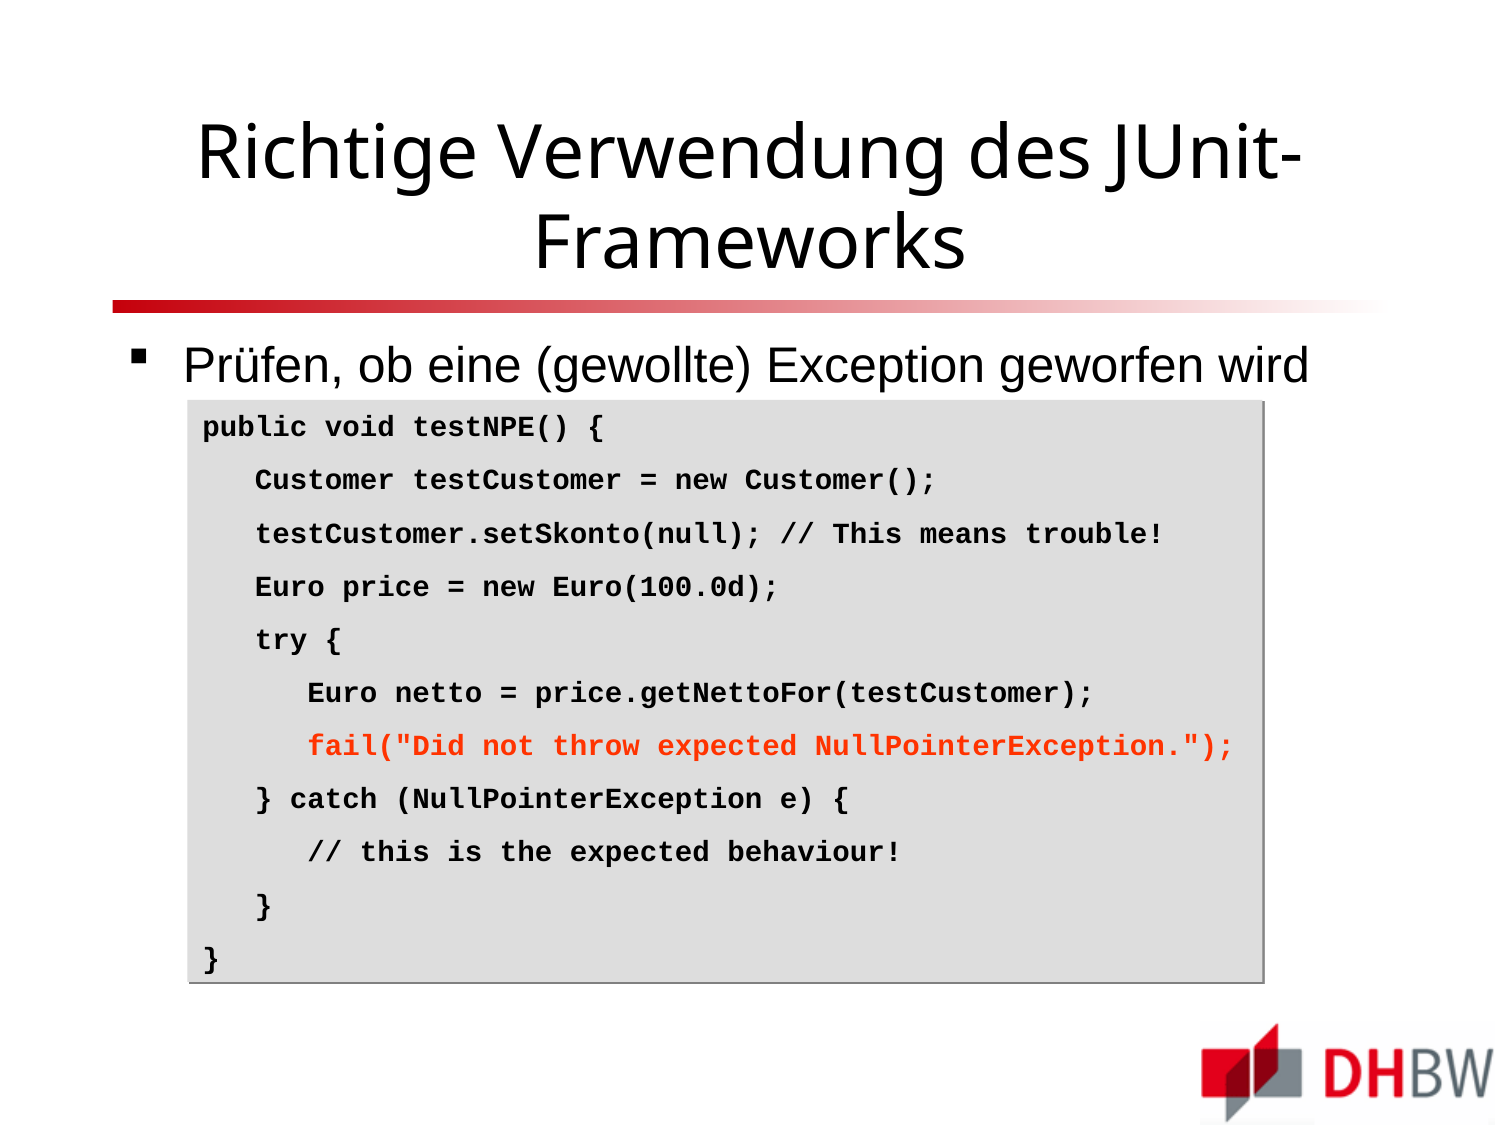

# Richtige Verwendung des JUnit-Frameworks
Prüfen, ob eine (gewollte) Exception geworfen wird
public void testNPE() {
 Customer testCustomer = new Customer();
 testCustomer.setSkonto(null); // This means trouble!
 Euro price = new Euro(100.0d);
 try {
 Euro netto = price.getNettoFor(testCustomer);
 fail("Did not throw expected NullPointerException.");
 } catch (NullPointerException e) {
 // this is the expected behaviour!
 }
}